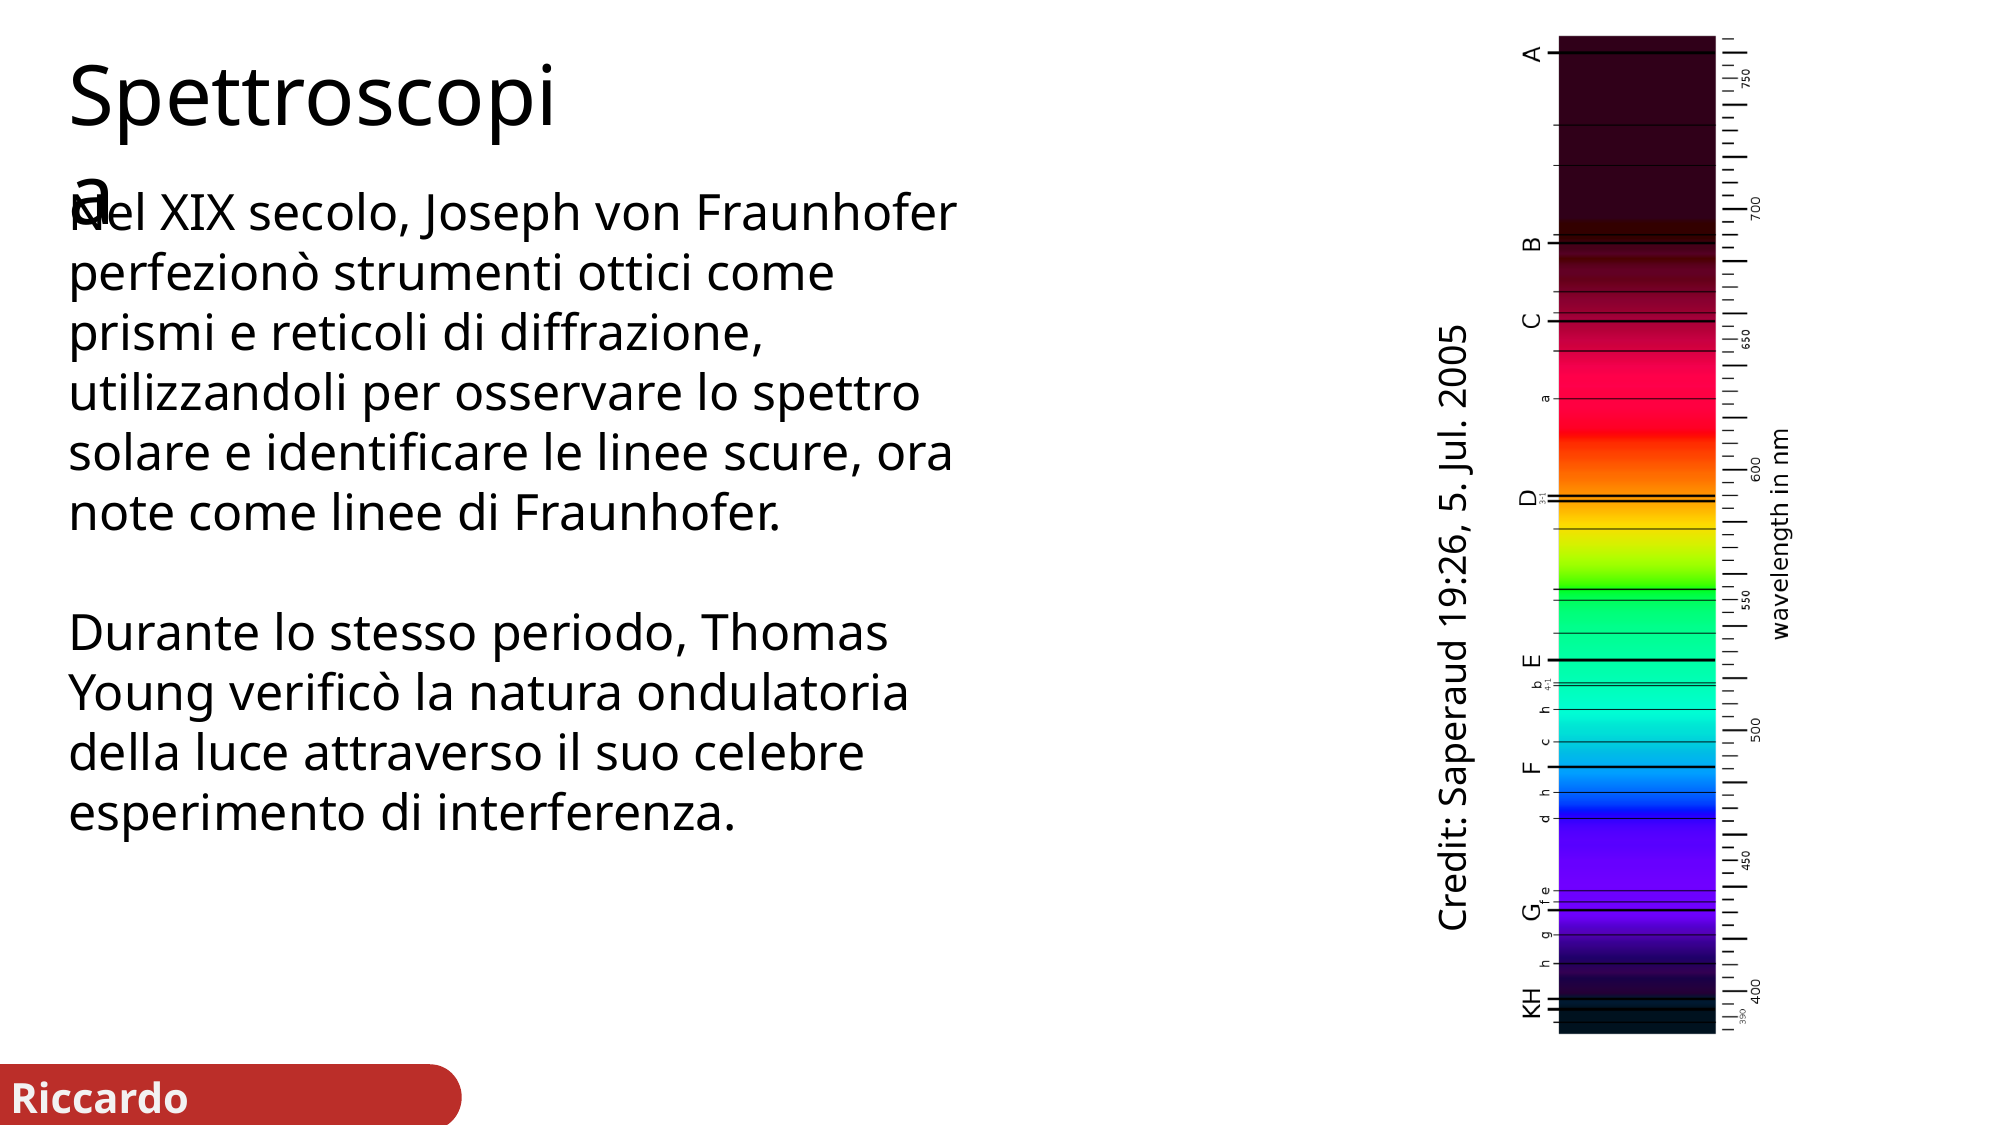

Spettroscopia
Nel XIX secolo, Joseph von Fraunhofer perfezionò strumenti ottici come prismi e reticoli di diffrazione, utilizzandoli per osservare lo spettro solare e identificare le linee scure, ora note come linee di Fraunhofer.
Durante lo stesso periodo, Thomas Young verificò la natura ondulatoria della luce attraverso il suo celebre esperimento di interferenza.
Credit: Saperaud 19:26, 5. Jul. 2005
Riccardo Peltretti